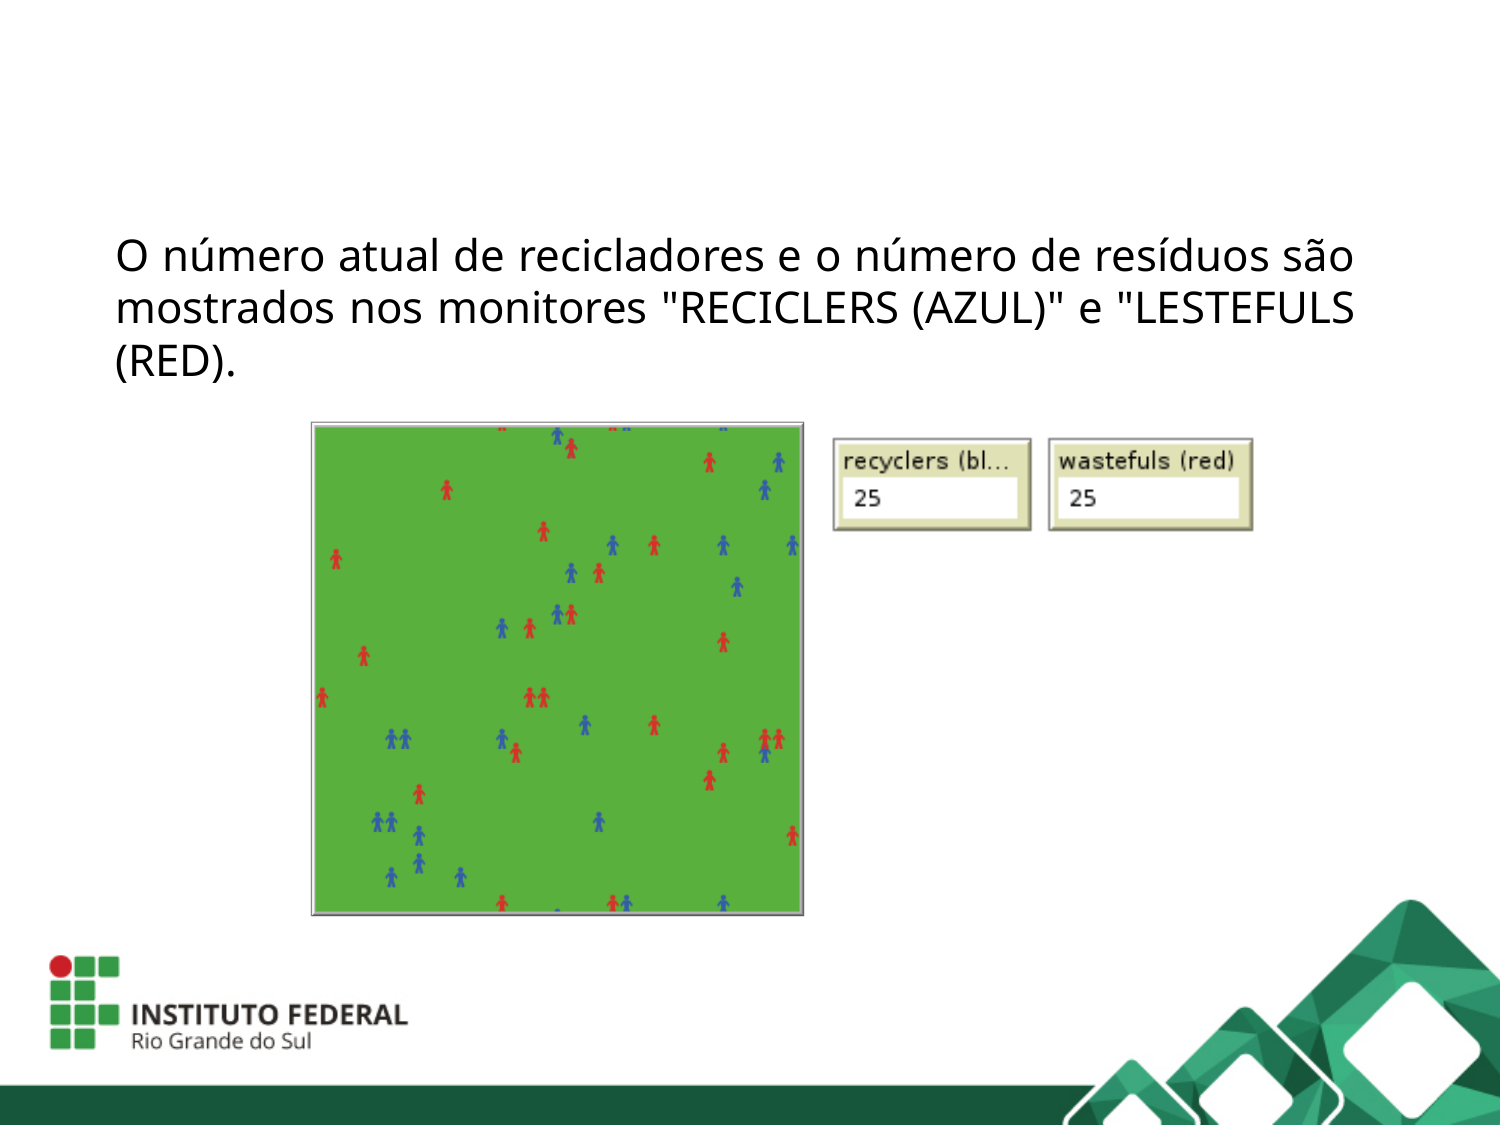

O número atual de recicladores e o número de resíduos são mostrados nos monitores "RECICLERS (AZUL)" e "LESTEFULS (RED).